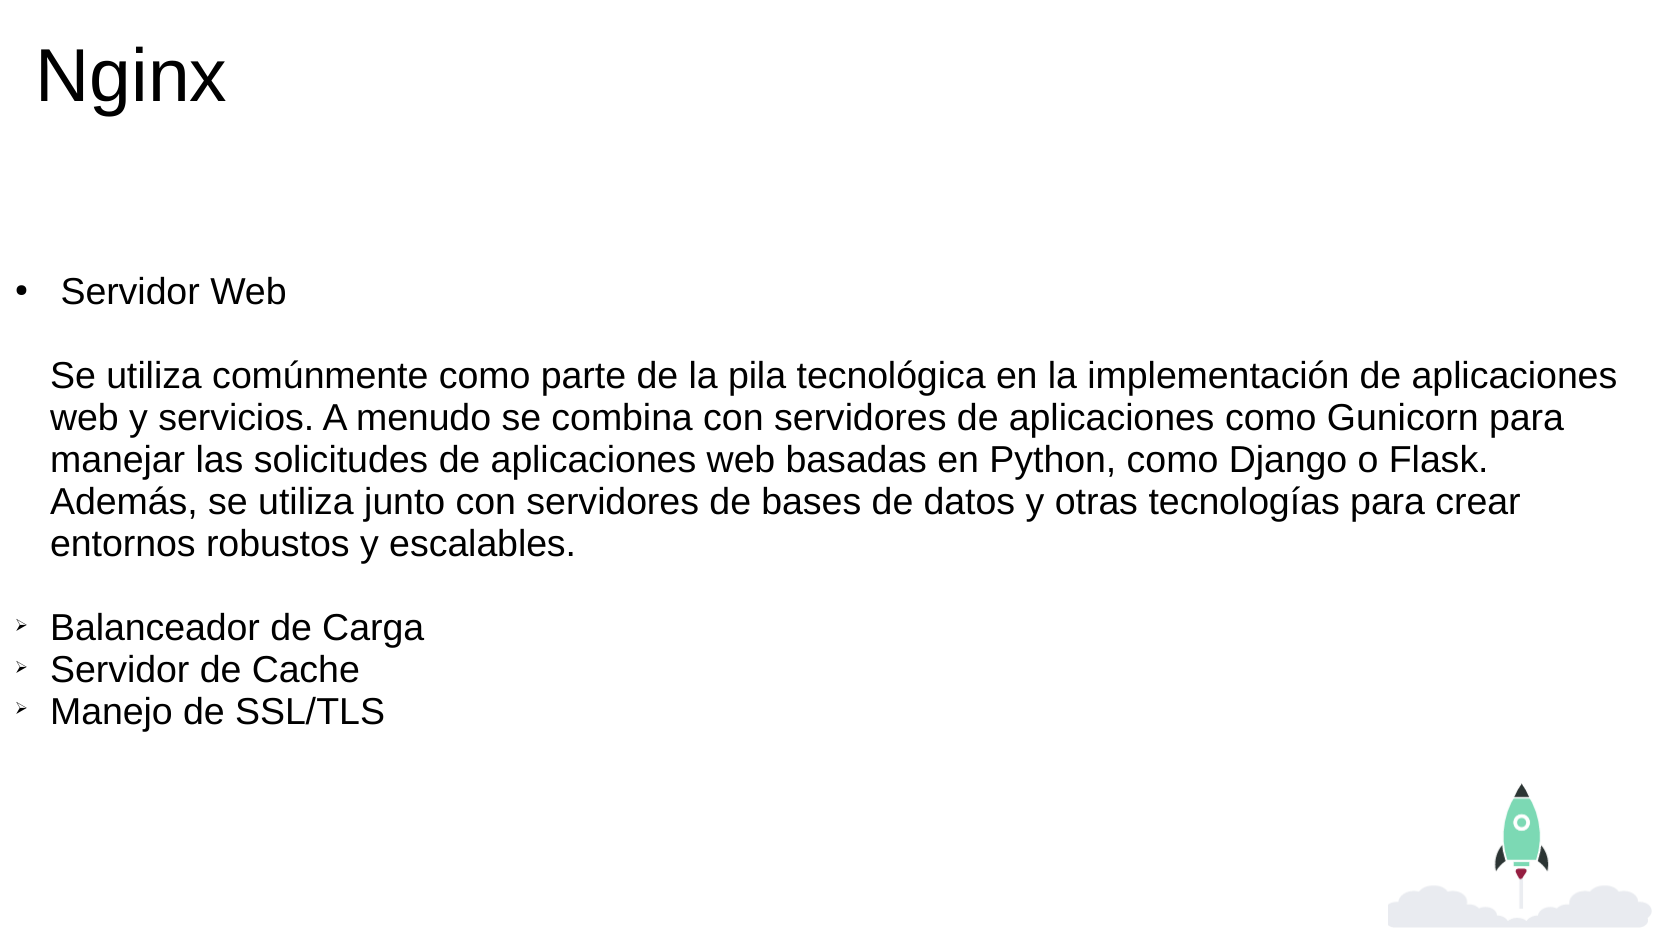

Nginx
 Servidor Web
Se utiliza comúnmente como parte de la pila tecnológica en la implementación de aplicaciones web y servicios. A menudo se combina con servidores de aplicaciones como Gunicorn para manejar las solicitudes de aplicaciones web basadas en Python, como Django o Flask. Además, se utiliza junto con servidores de bases de datos y otras tecnologías para crear entornos robustos y escalables.
Balanceador de Carga
Servidor de Cache
Manejo de SSL/TLS